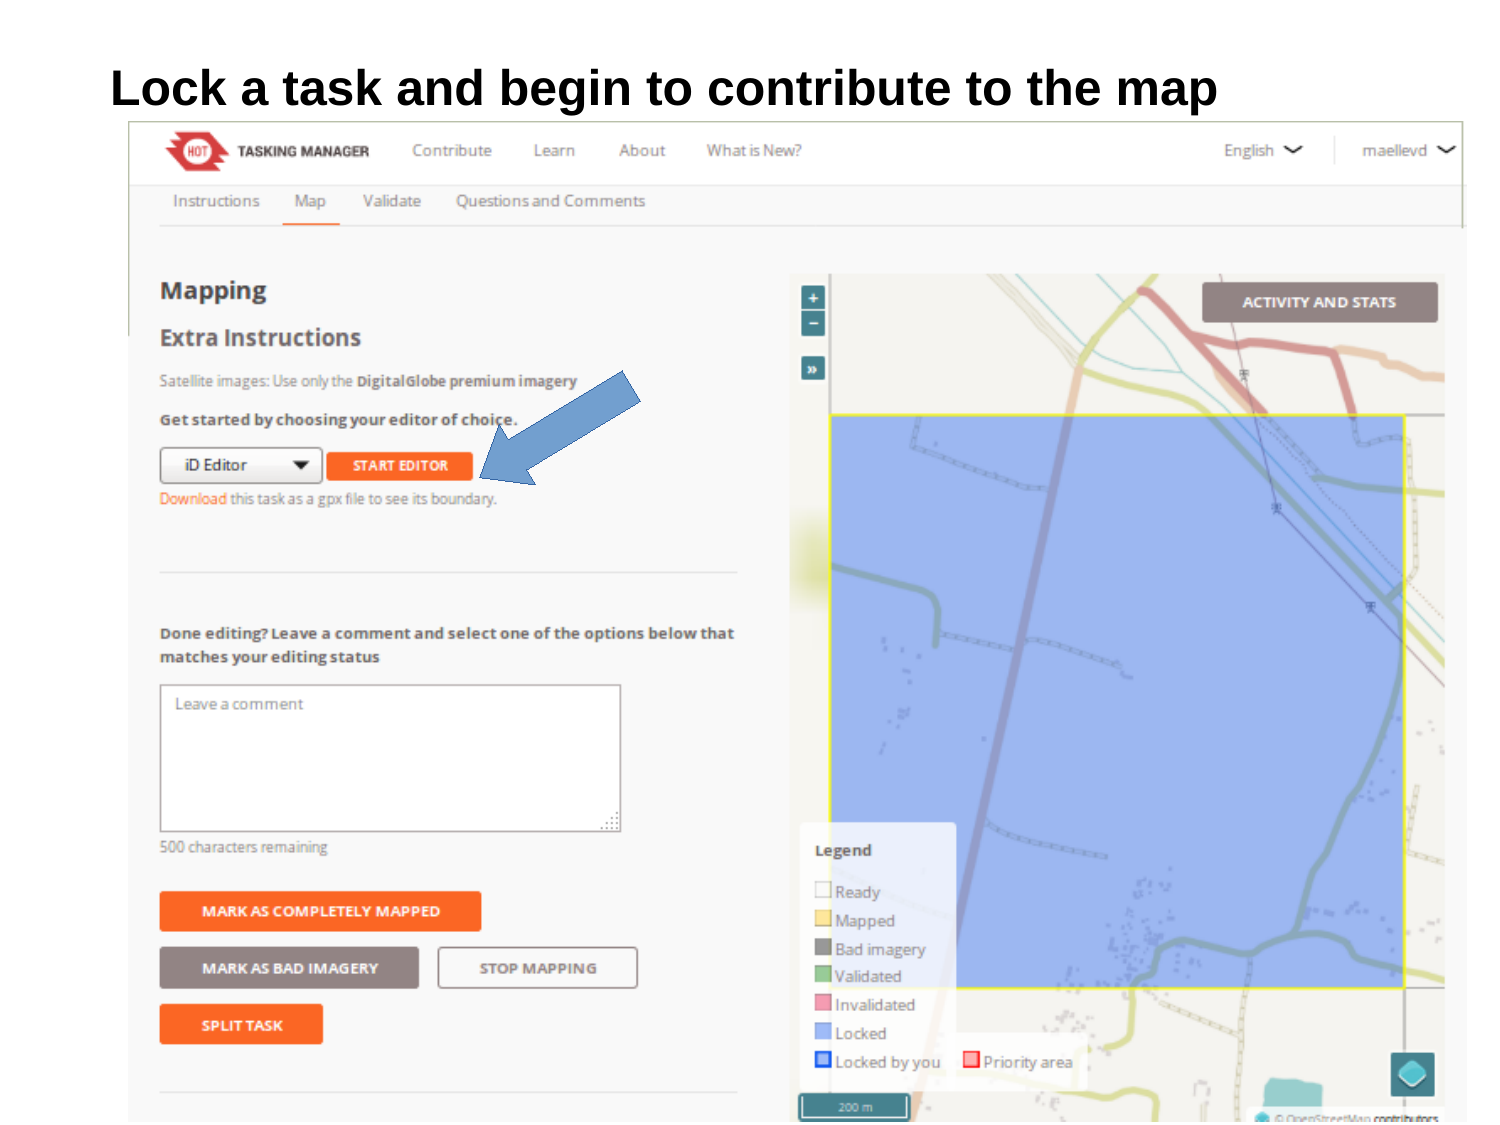

Lock a task and begin to contribute to the map